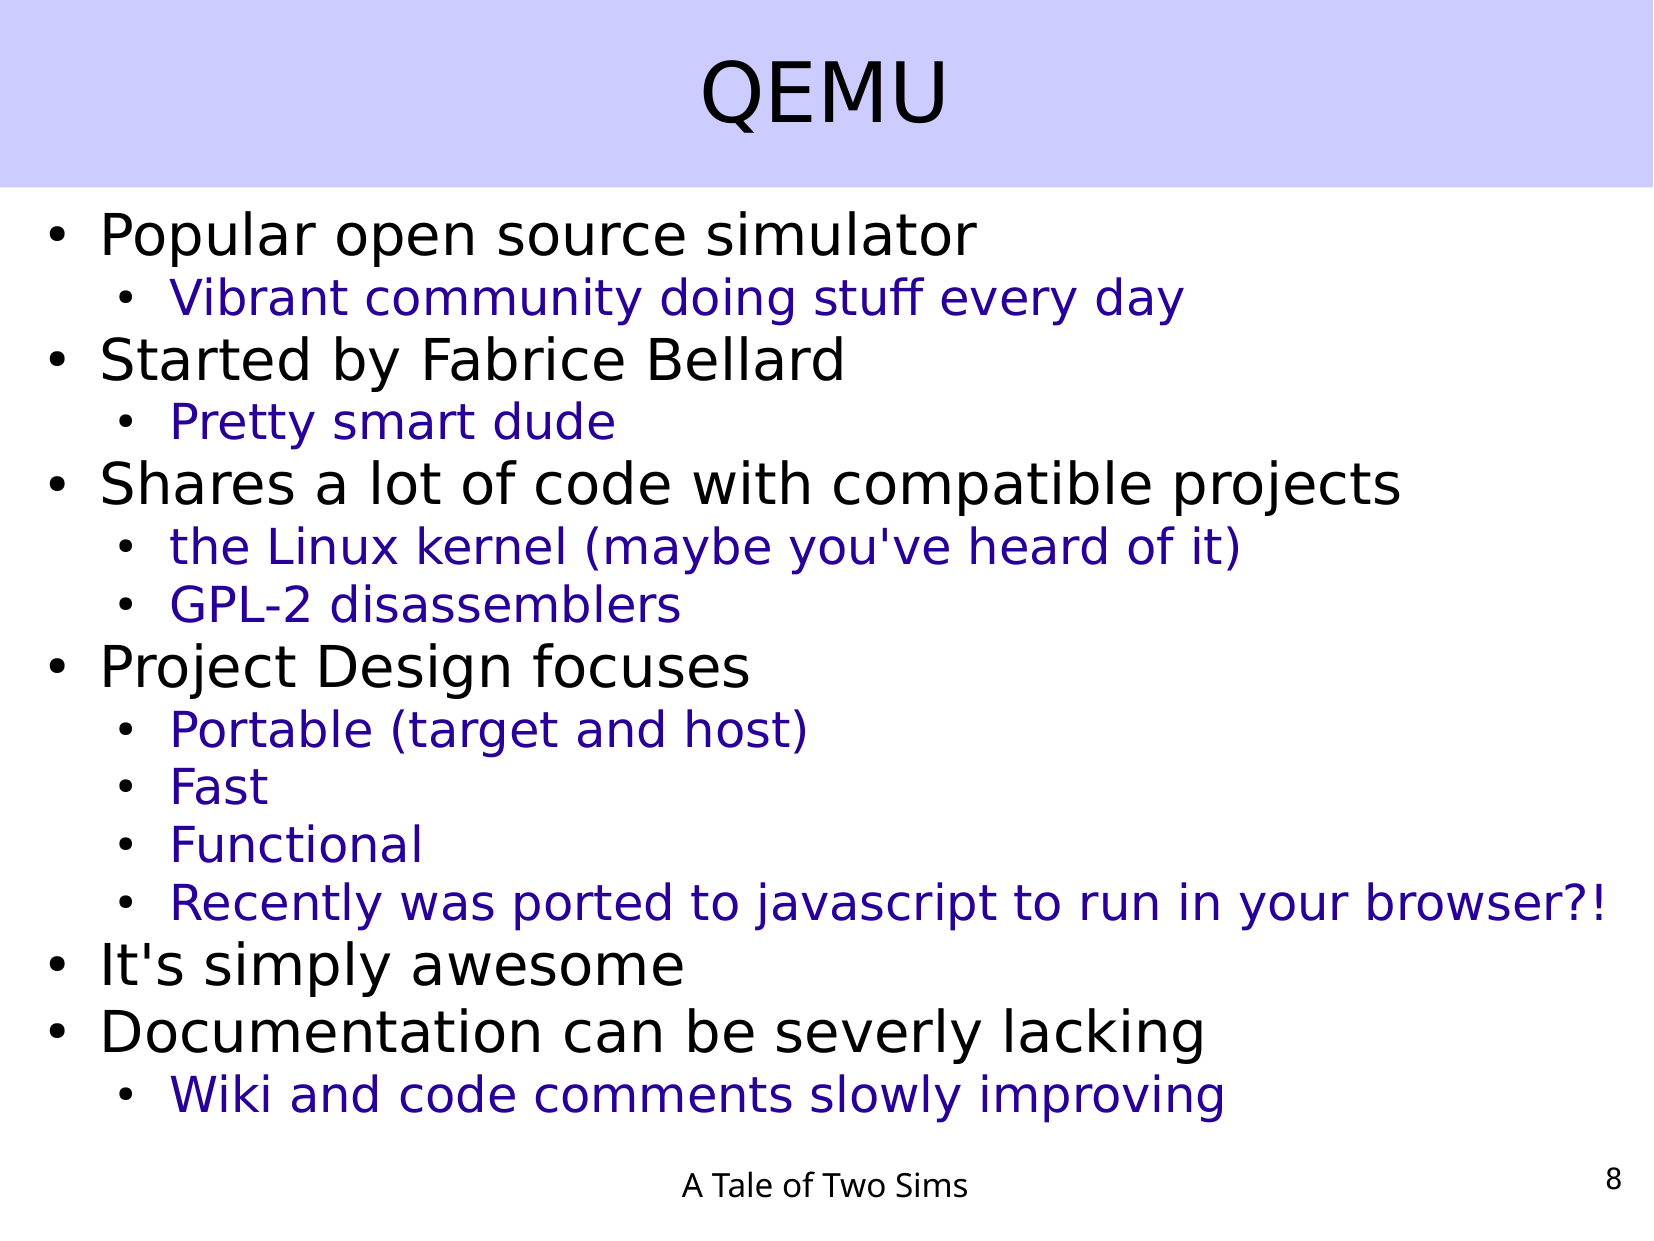

# QEMU
Popular open source simulator
Vibrant community doing stuff every day
Started by Fabrice Bellard
Pretty smart dude
Shares a lot of code with compatible projects
the Linux kernel (maybe you've heard of it)
GPL-2 disassemblers
Project Design focuses
Portable (target and host)
Fast
Functional
Recently was ported to javascript to run in your browser?!
It's simply awesome
Documentation can be severly lacking
Wiki and code comments slowly improving
8